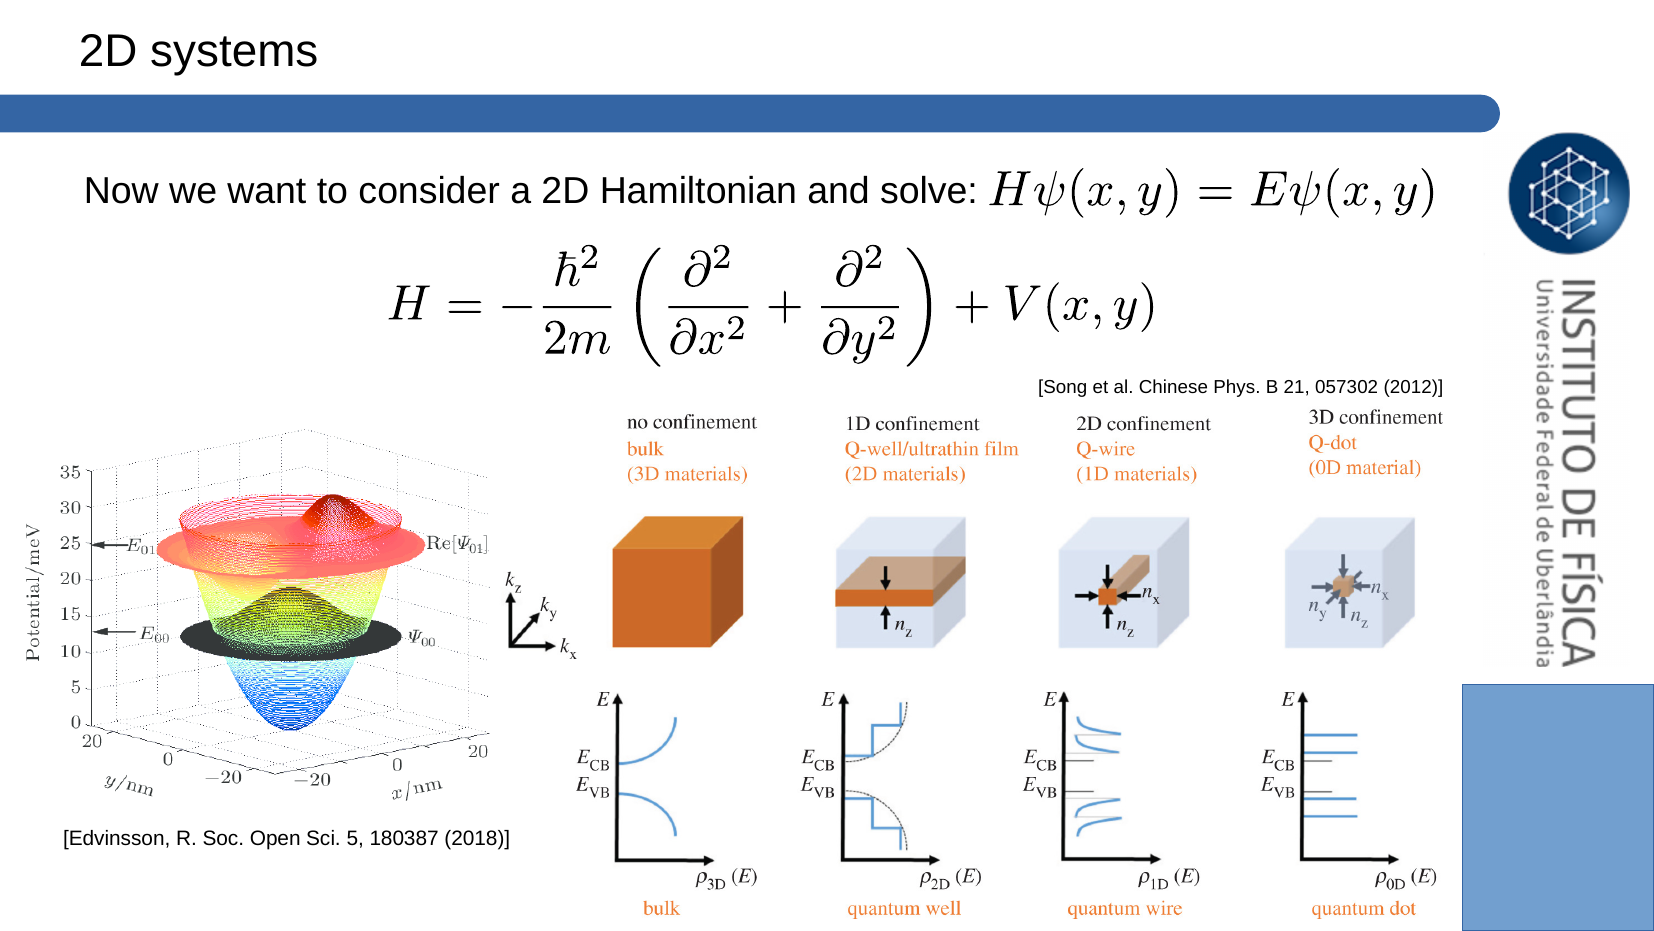

# 2D systems
Now we want to consider a 2D Hamiltonian and solve:
[Song et al. Chinese Phys. B 21, 057302 (2012)]
[Edvinsson, R. Soc. Open Sci. 5, 180387 (2018)]